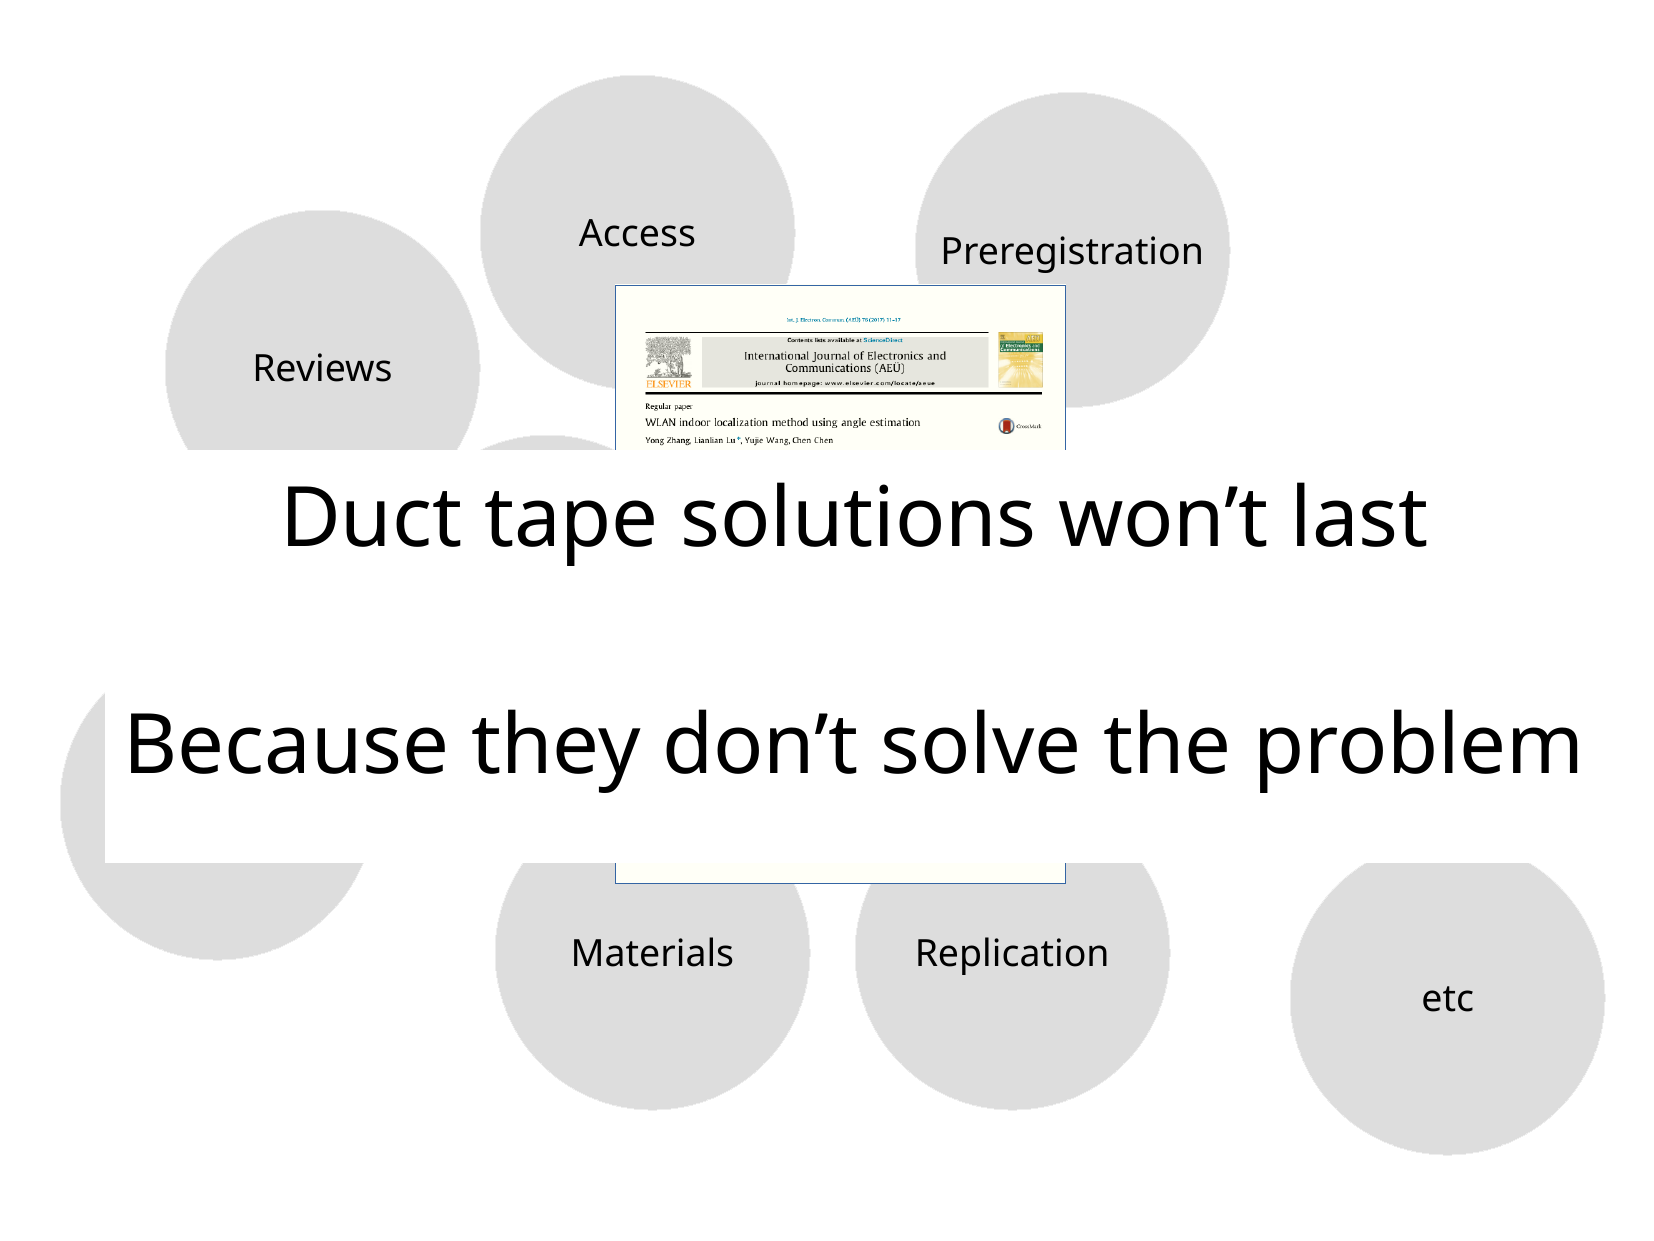

Access
Preregistration
Reviews
Data
Duct tape solutions won’t last
Because they don’t solve the problem
Preservation
Protocols
Materials
Replication
etc